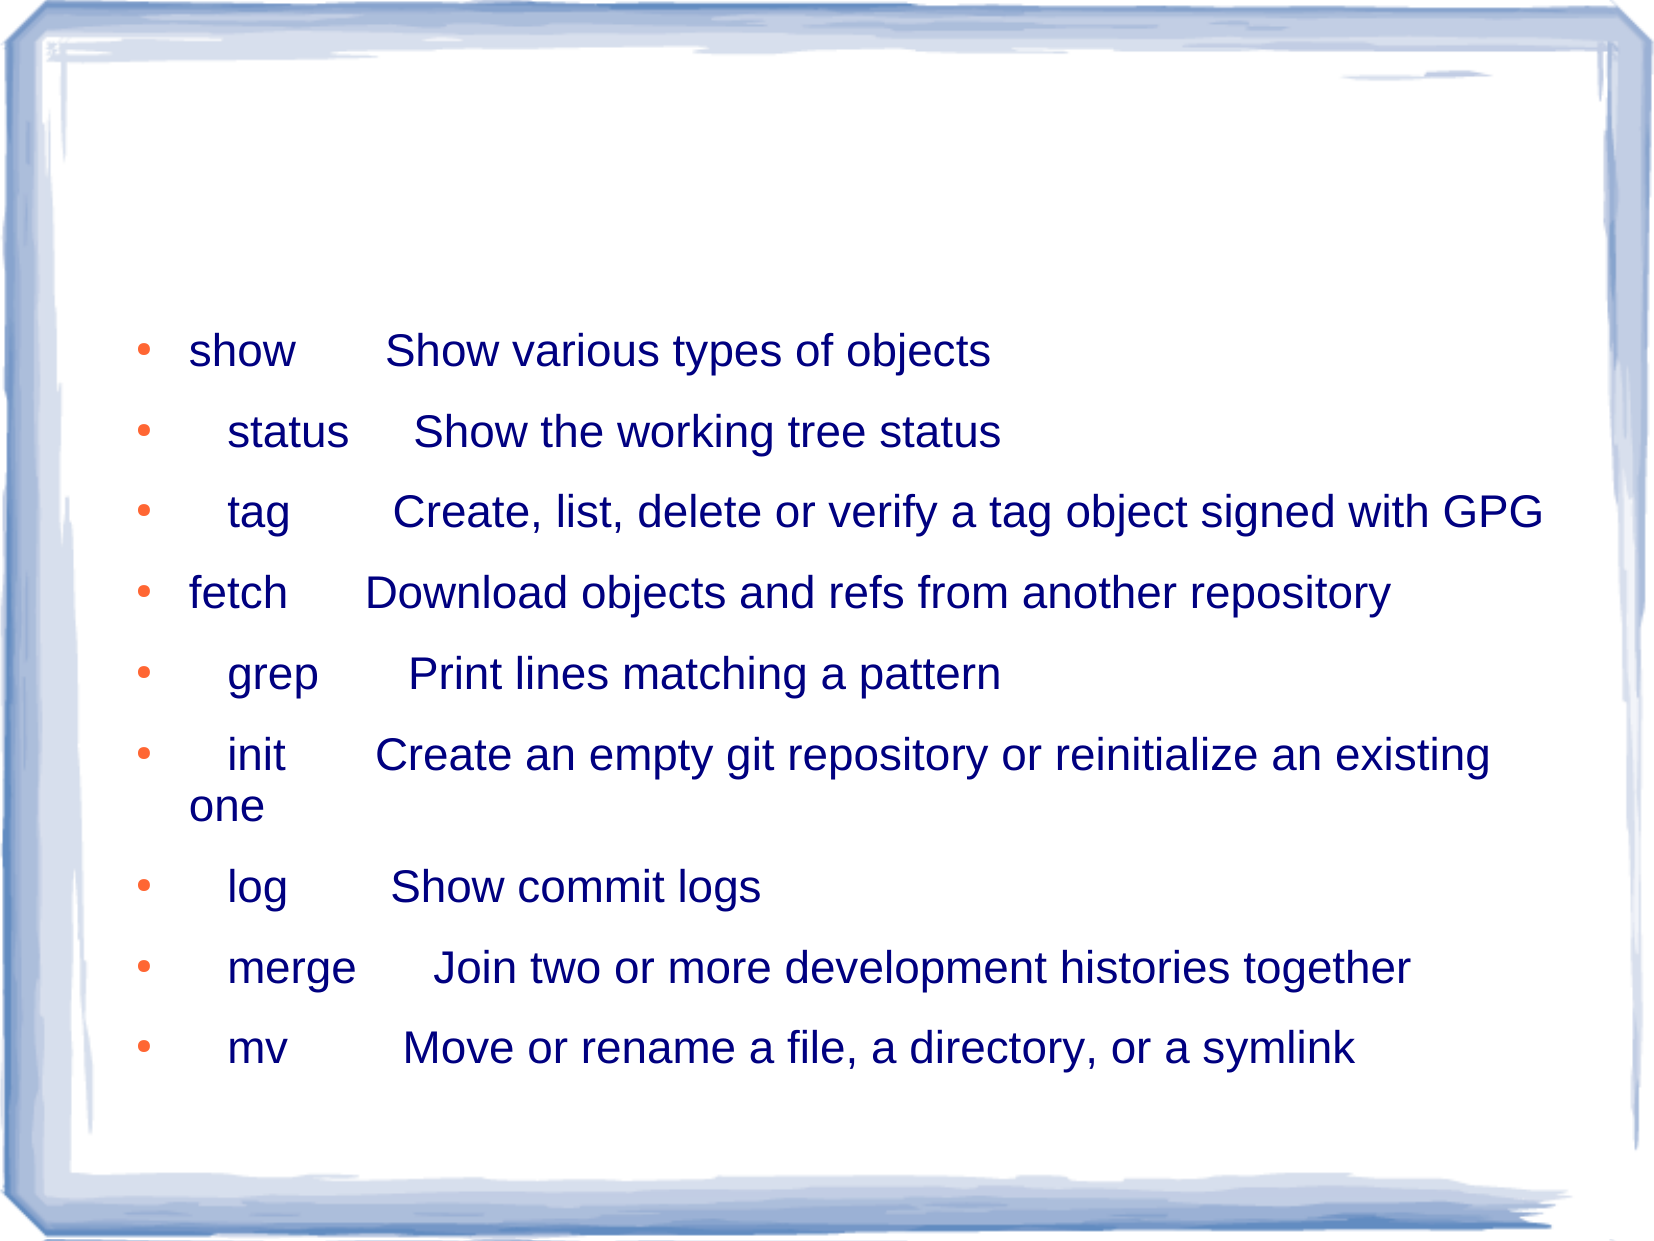

#
show Show various types of objects
 status Show the working tree status
 tag Create, list, delete or verify a tag object signed with GPG
fetch Download objects and refs from another repository
 grep Print lines matching a pattern
 init Create an empty git repository or reinitialize an existing one
 log Show commit logs
 merge Join two or more development histories together
 mv Move or rename a file, a directory, or a symlink